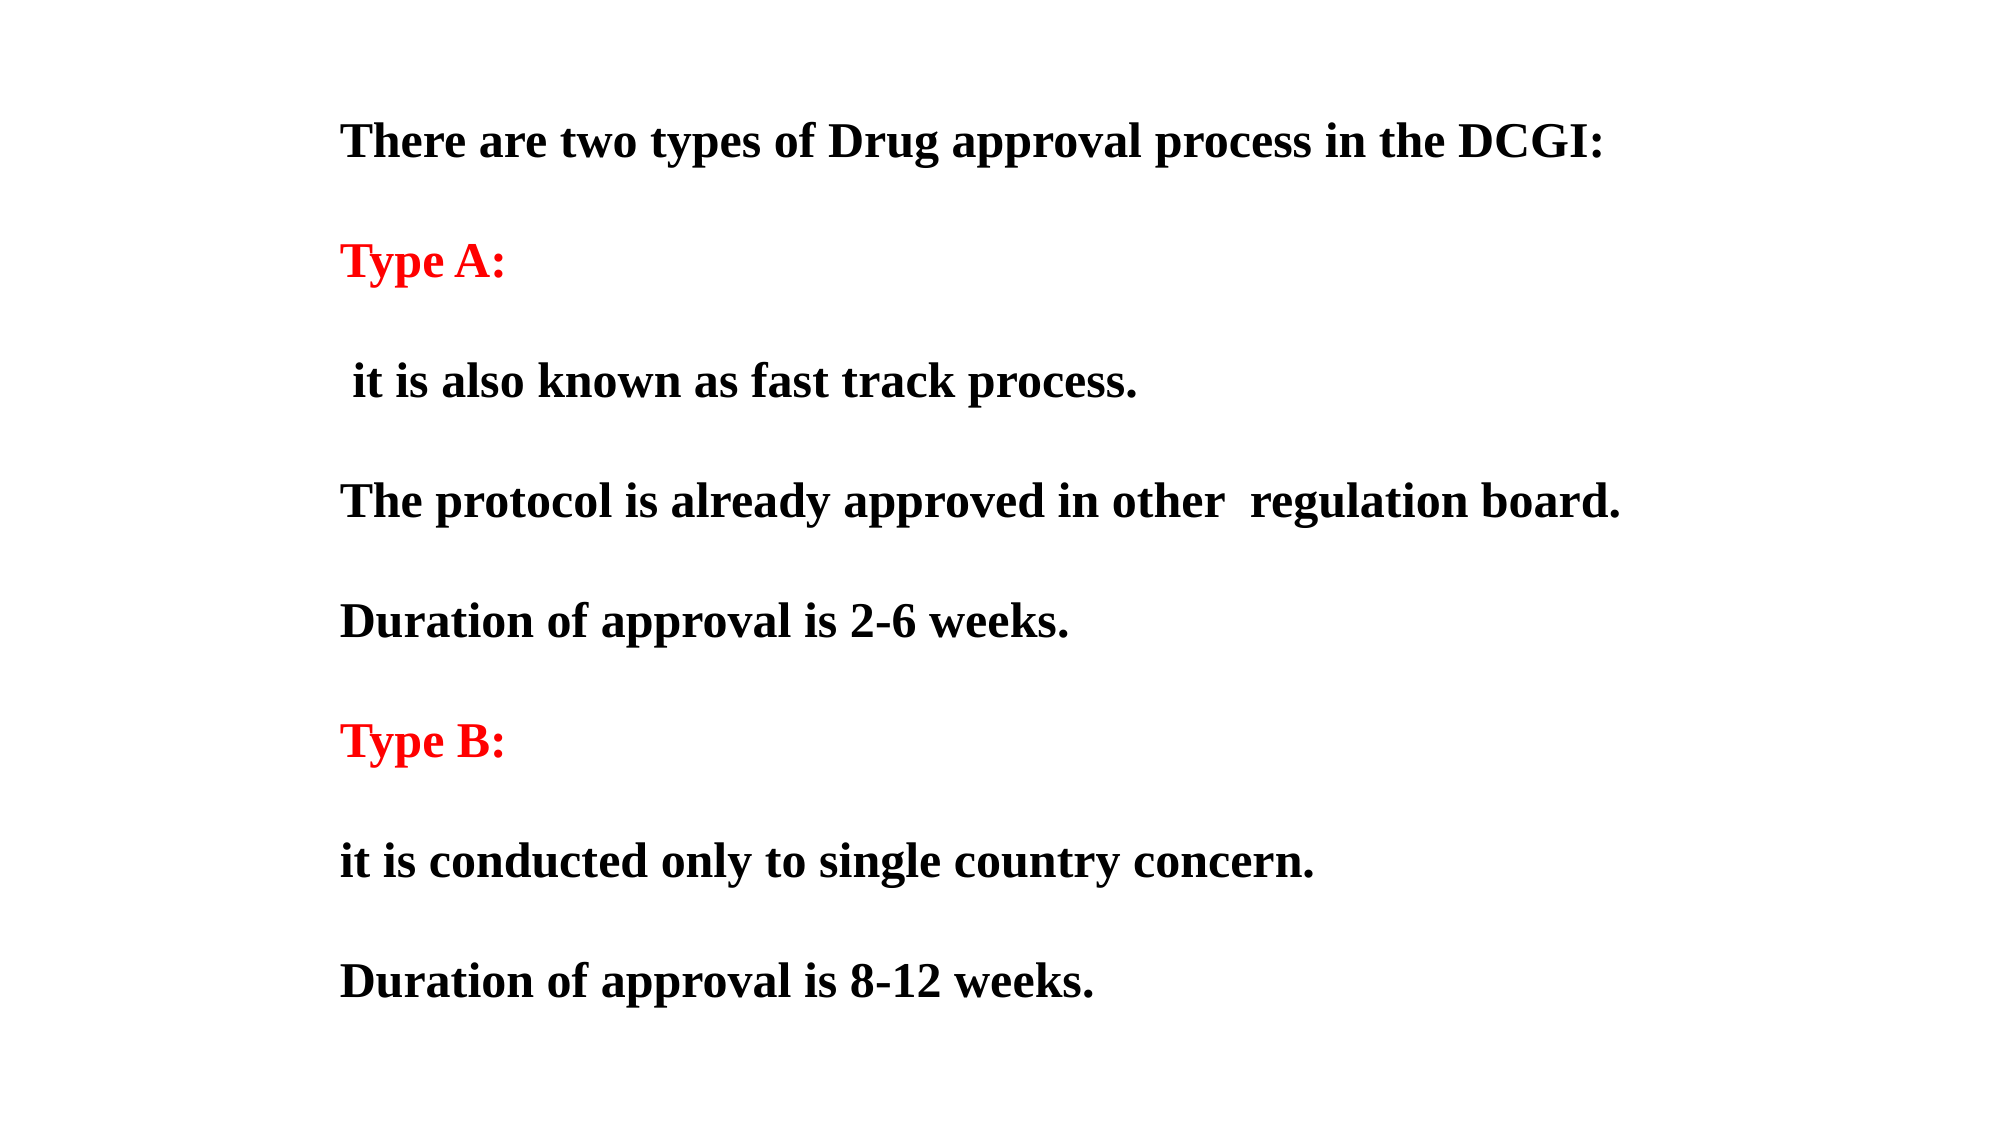

There are two types of Drug approval process in the DCGI:
Type A:
 it is also known as fast track process.
The protocol is already approved in other regulation board.
Duration of approval is 2-6 weeks.
Type B:
it is conducted only to single country concern.
Duration of approval is 8-12 weeks.